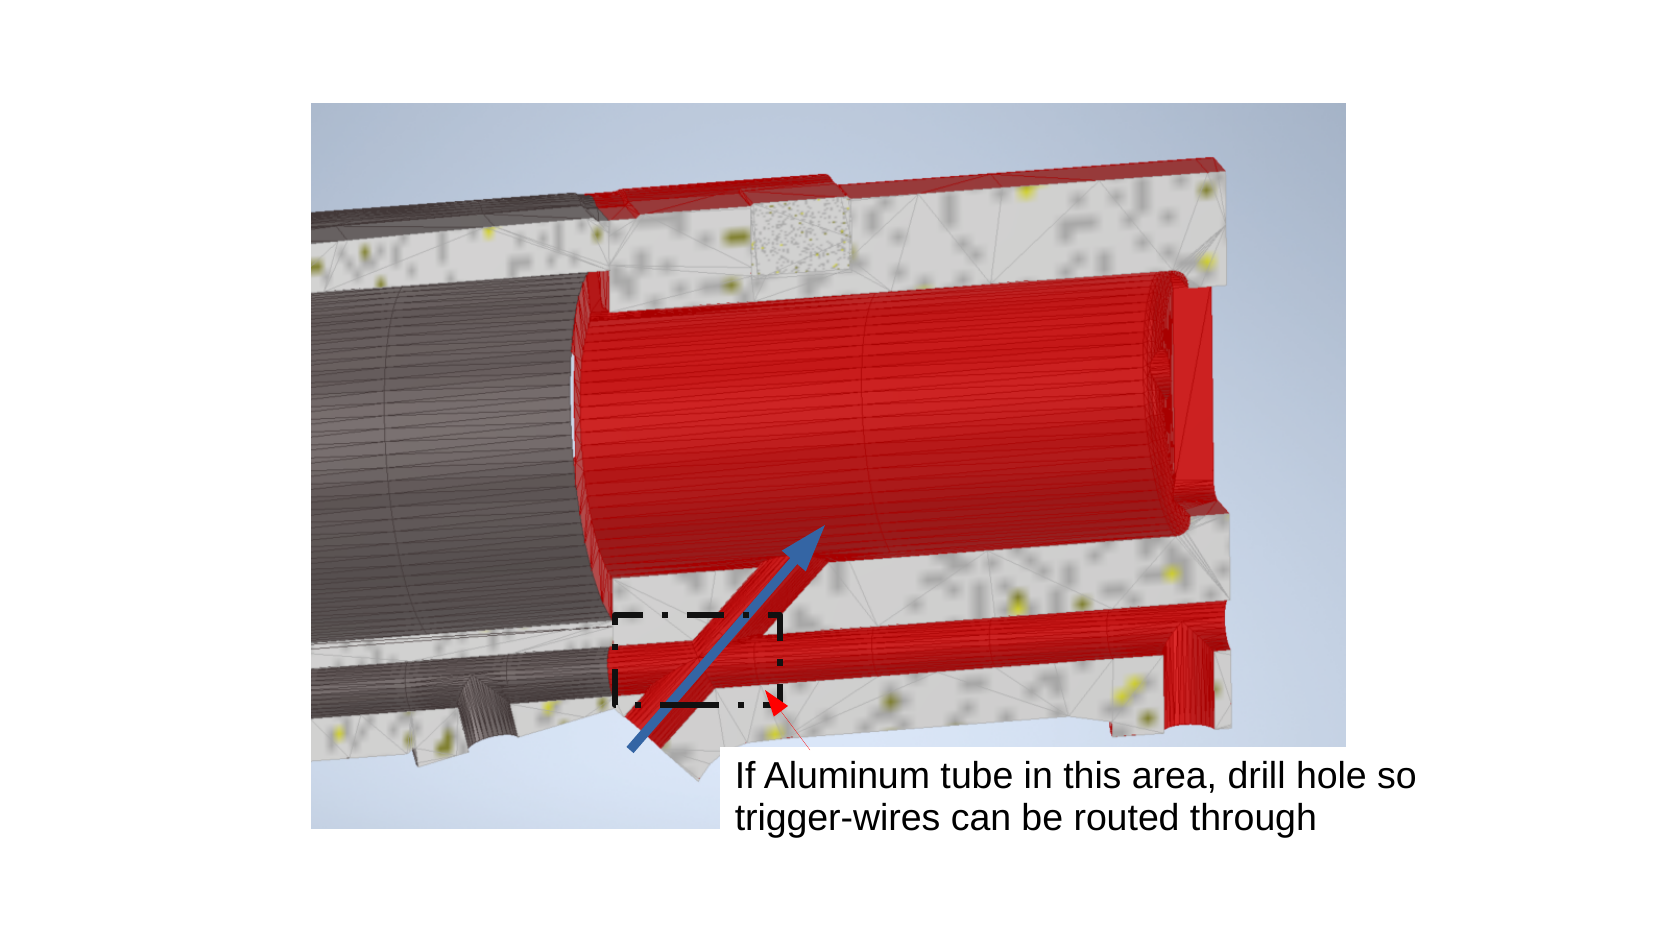

If Aluminum tube in this area, drill hole so trigger-wires can be routed through